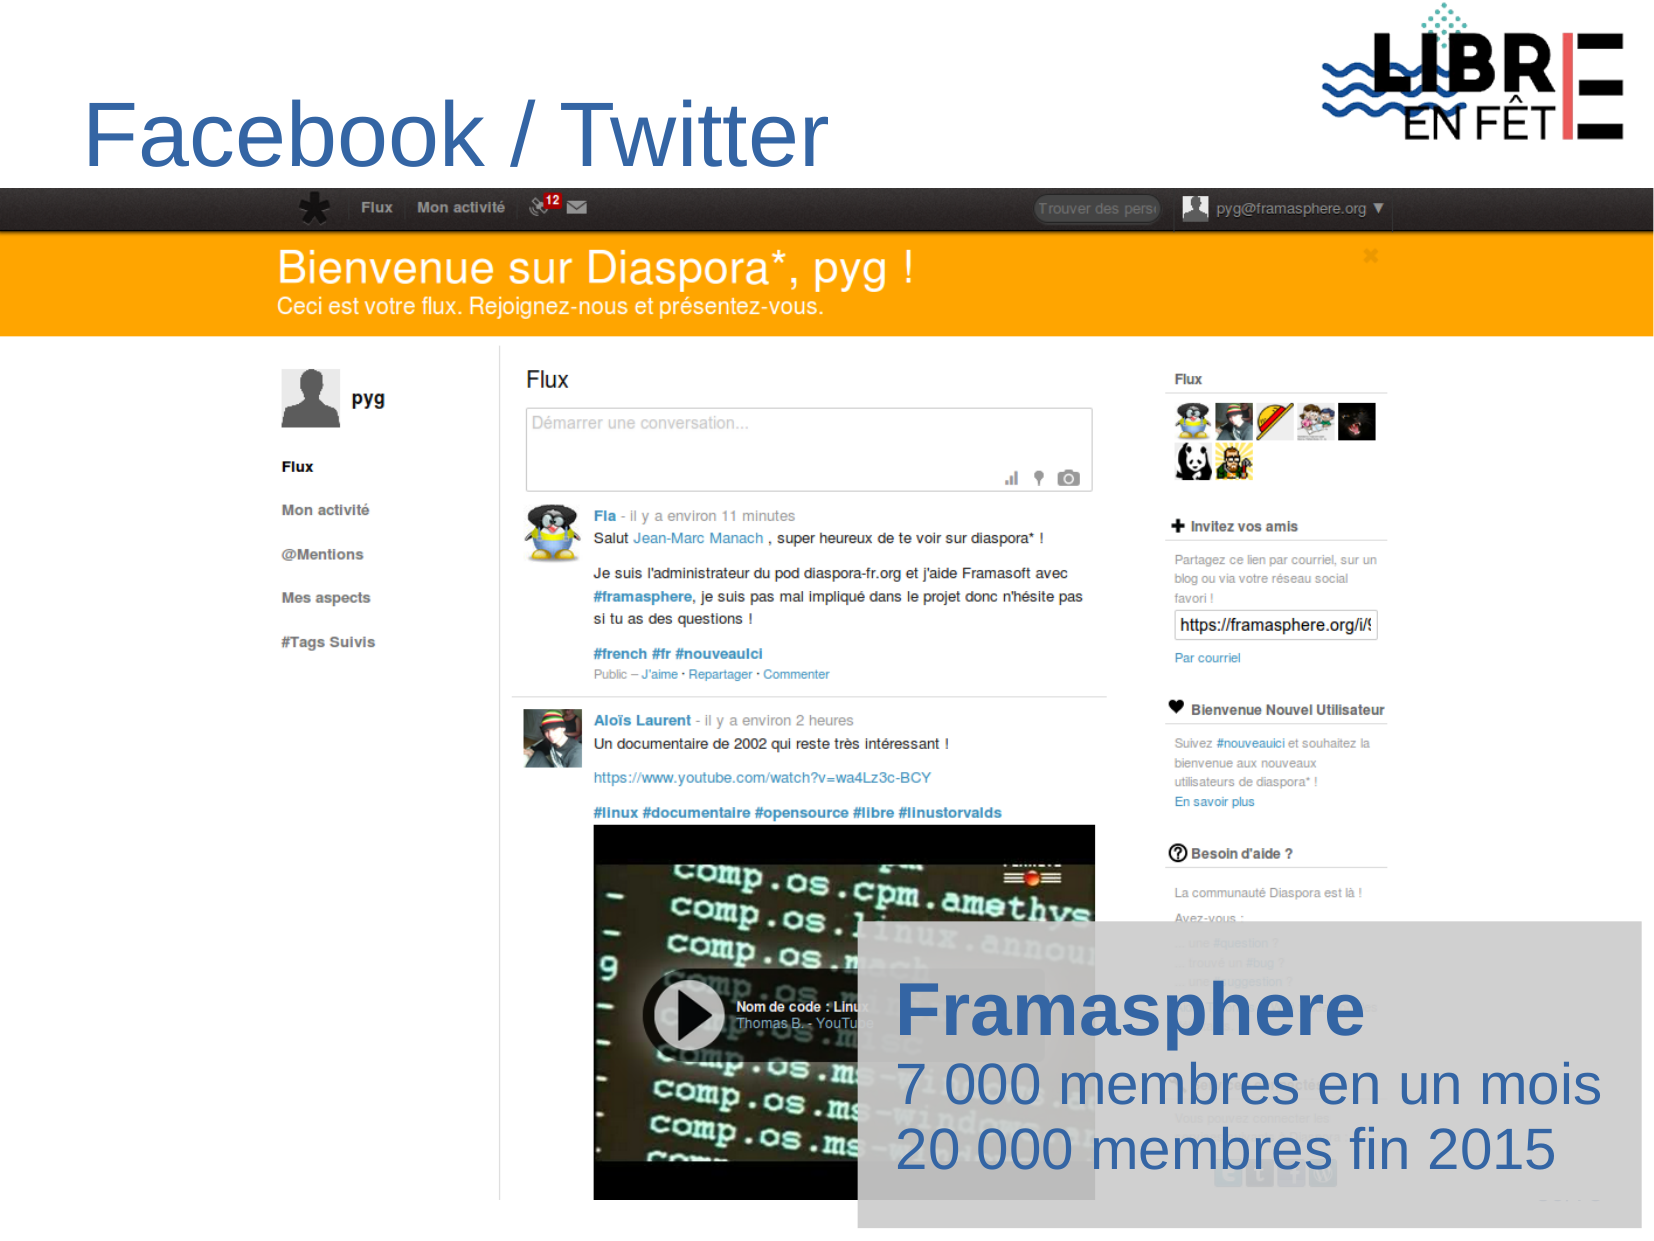

# Facebook / Twitter
Framasphere
7 000 membres en un mois
20 000 membres fin 2015